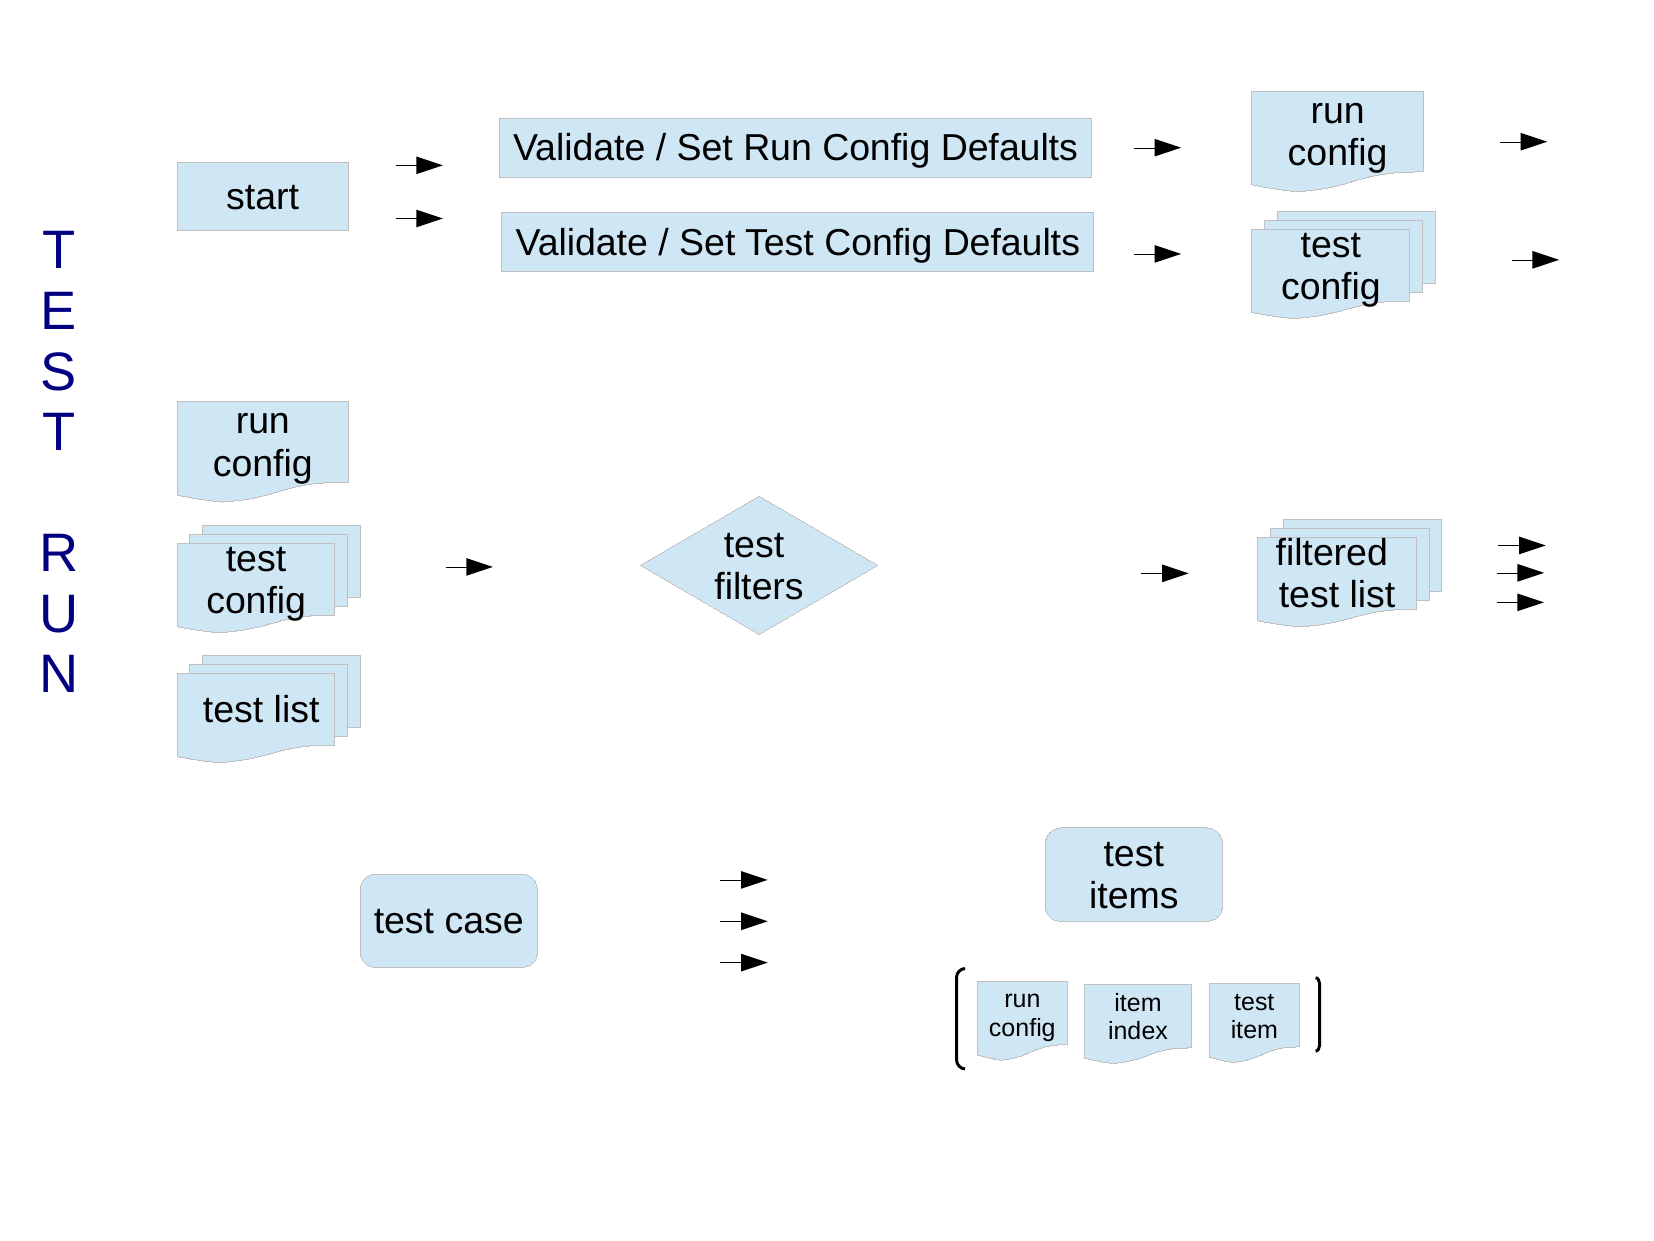

run
config
Validate / Set Run Config Defaults
start
 test
config
TE
ST
 RUN
Validate / Set Test Config Defaults
run
config
 test
config
 test list
test
filters
filtered
test list
test
items
test case
run
config
test
item
item
index